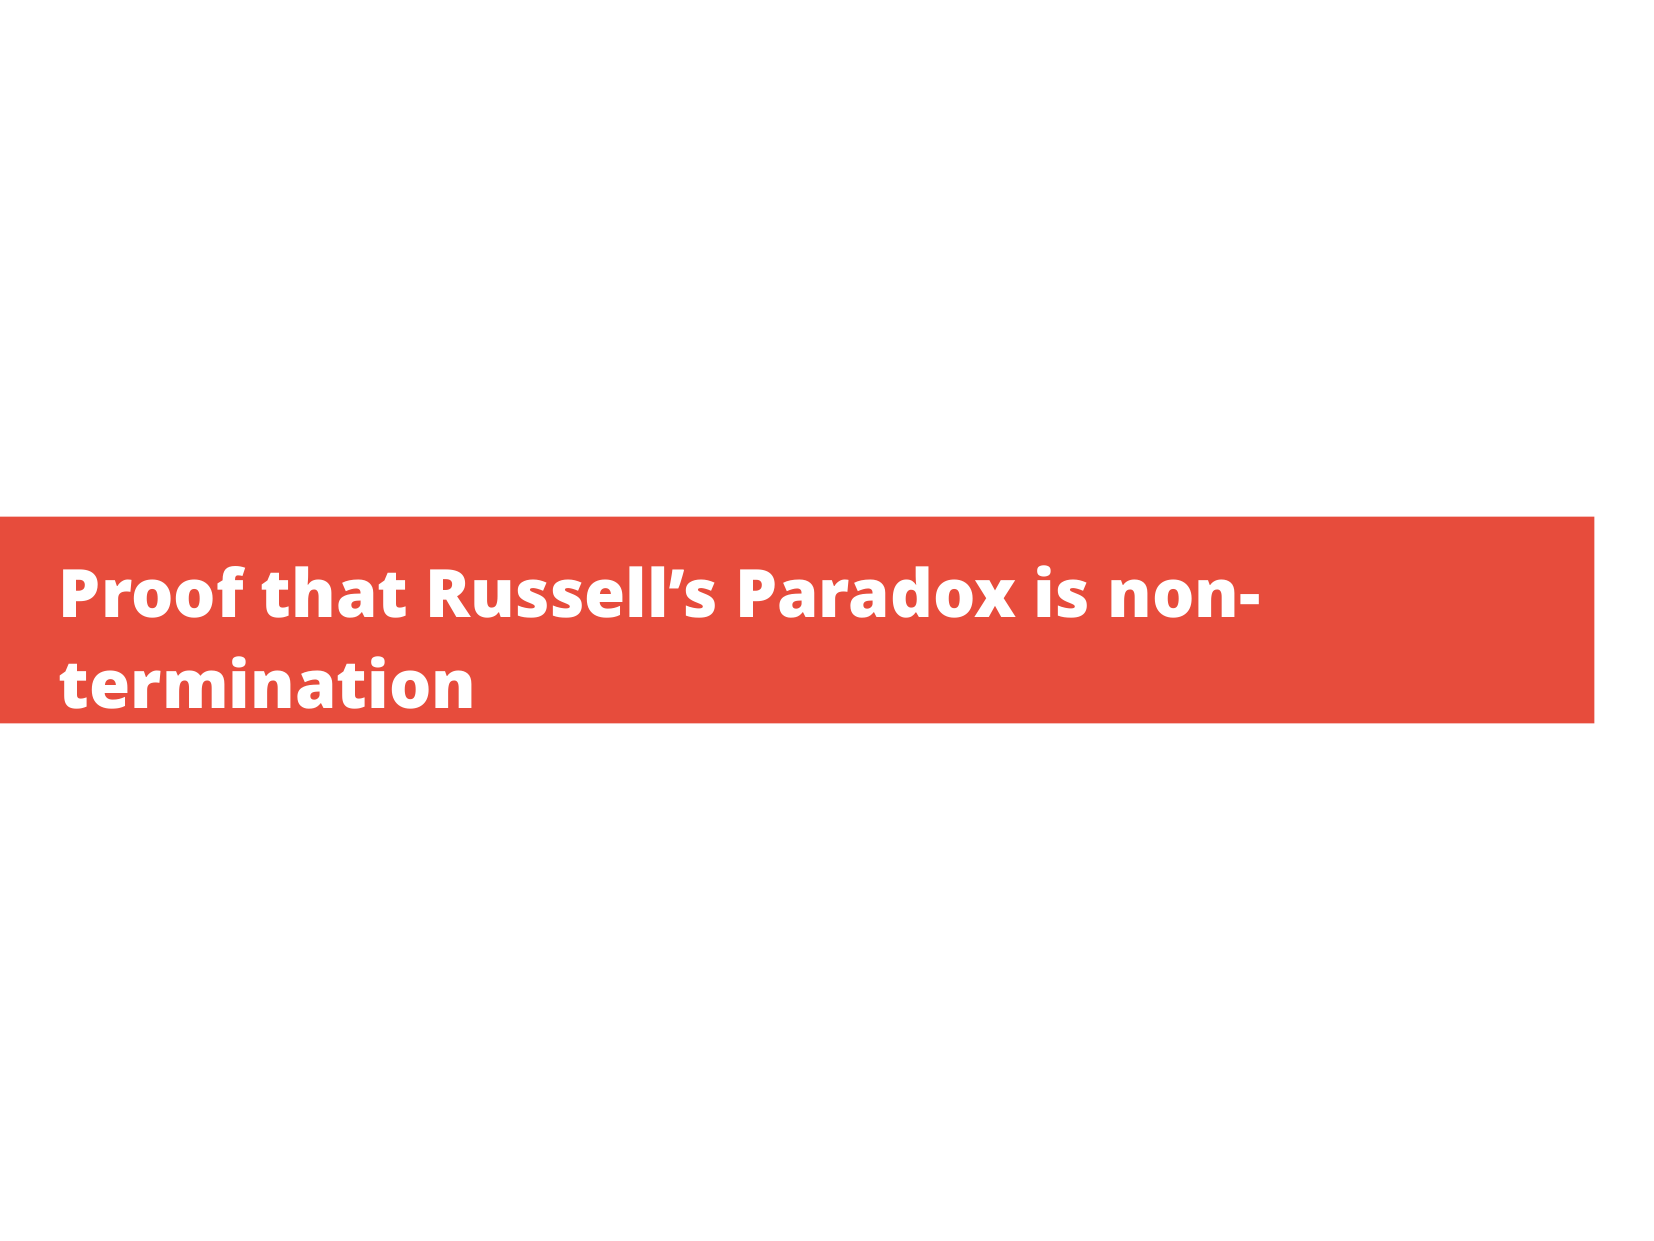

# Proof that Russell’s Paradox is non-termination